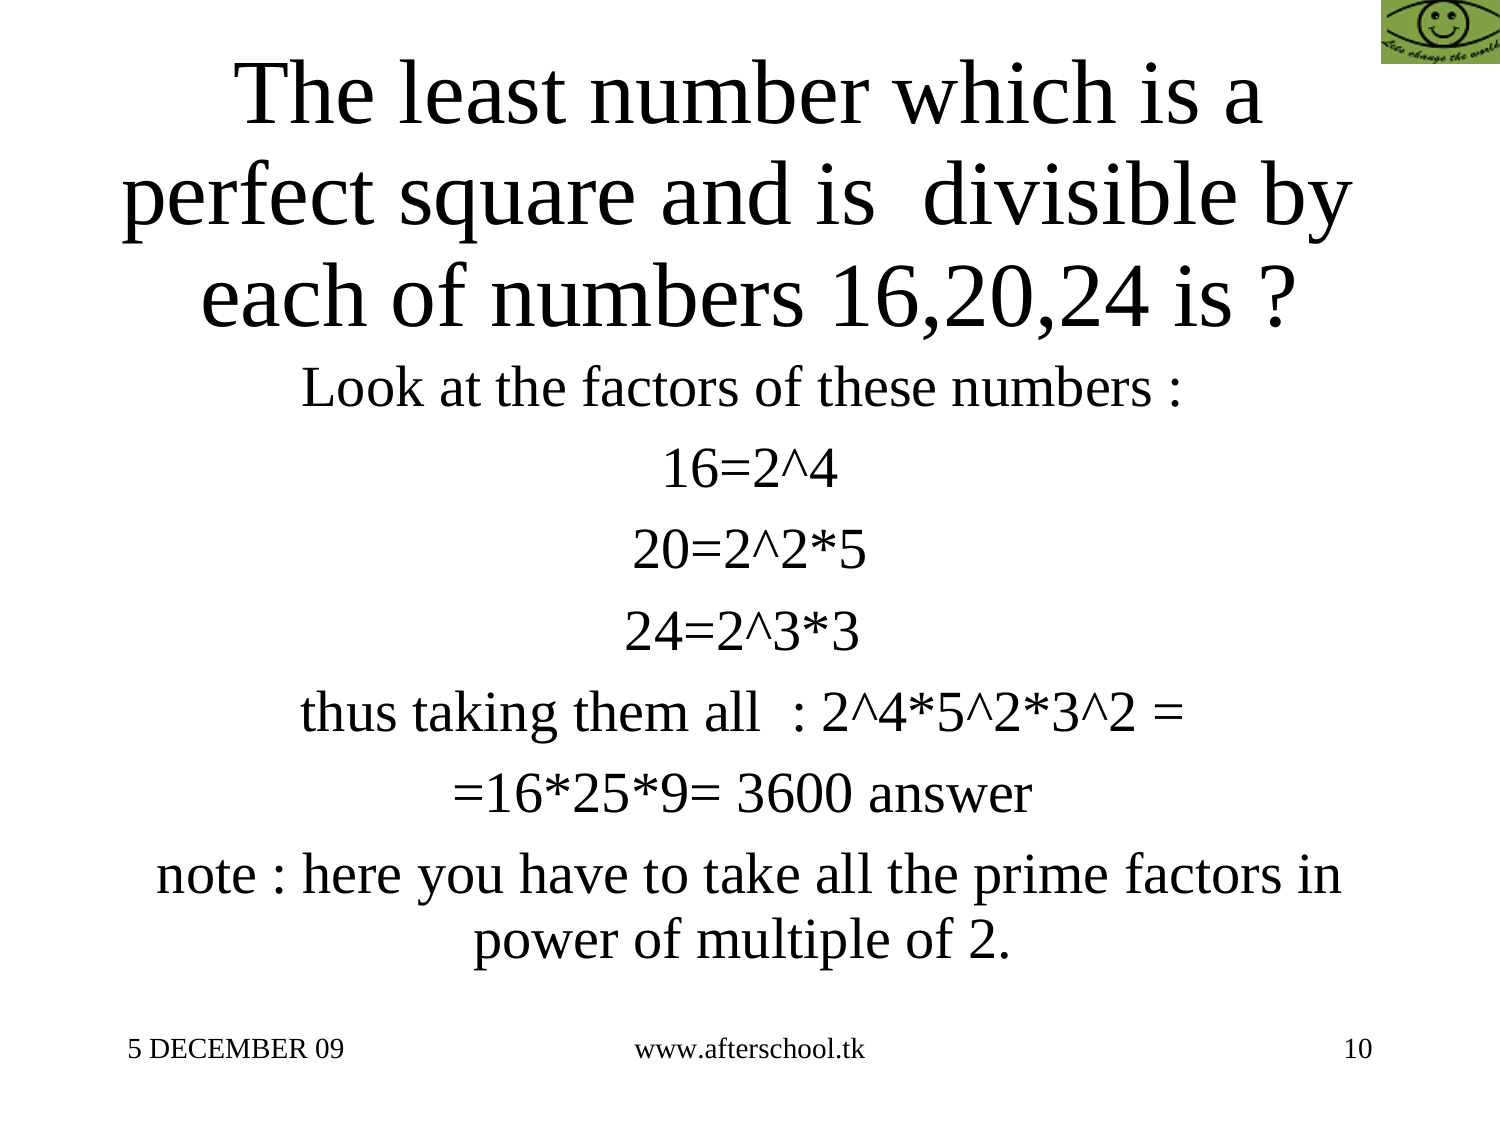

# The least number which is a perfect square and is divisible by each of numbers 16,20,24 is ?
Look at the factors of these numbers :
16=2^4
20=2^2*5
24=2^3*3
thus taking them all : 2^4*5^2*3^2 =
=16*25*9= 3600 answer
note : here you have to take all the prime factors in power of multiple of 2.
MFI Seminar Jain PG College
AFTERSCHOOOL centre for social entrepreneurship
10